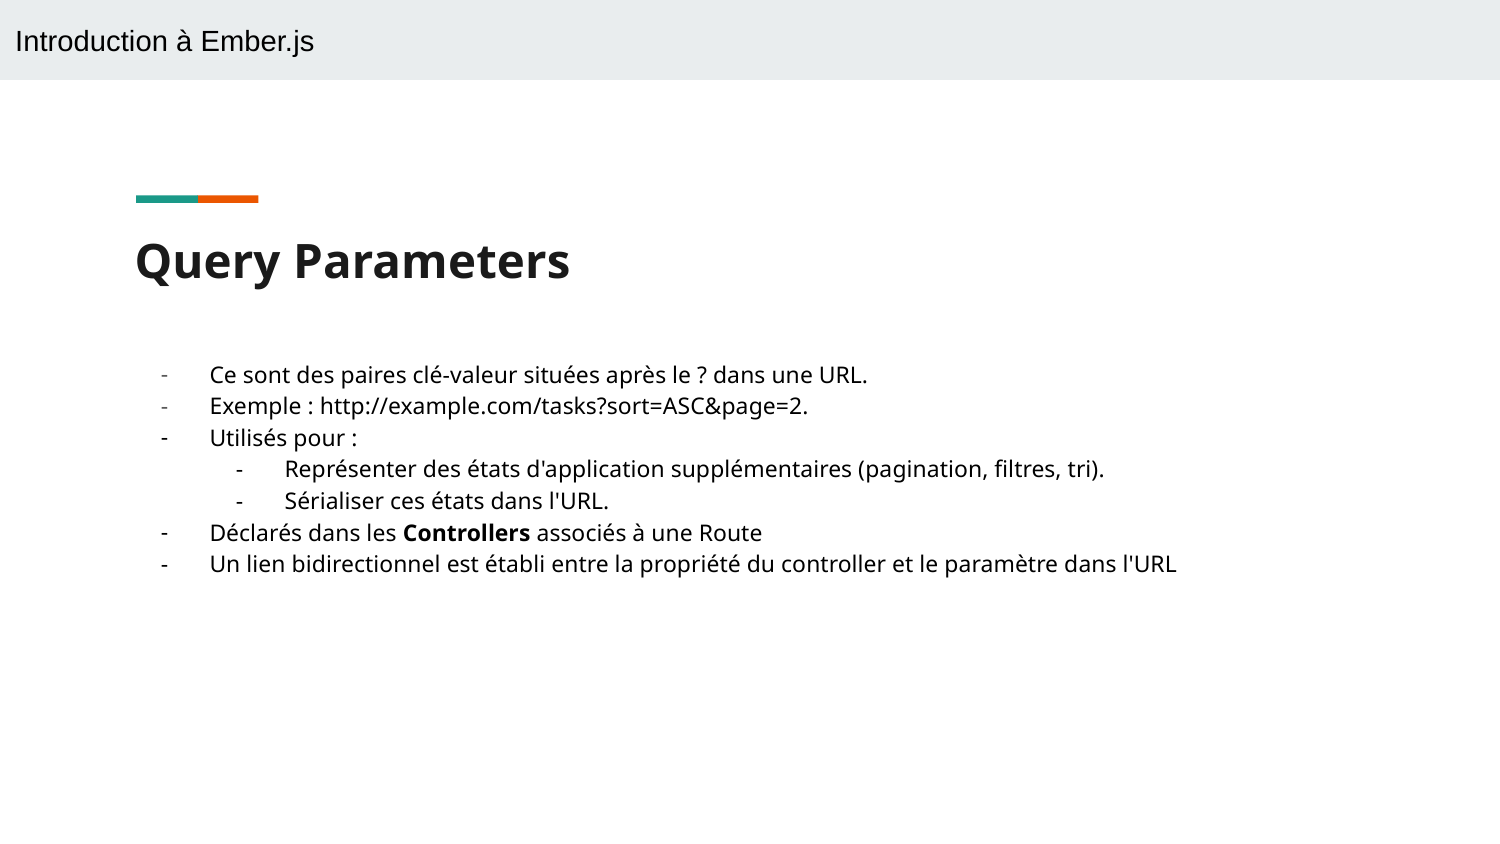

# Query Parameters
Ce sont des paires clé-valeur situées après le ? dans une URL.
Exemple : http://example.com/tasks?sort=ASC&page=2.
Utilisés pour :
Représenter des états d'application supplémentaires (pagination, filtres, tri).
Sérialiser ces états dans l'URL.
Déclarés dans les Controllers associés à une Route
Un lien bidirectionnel est établi entre la propriété du controller et le paramètre dans l'URL